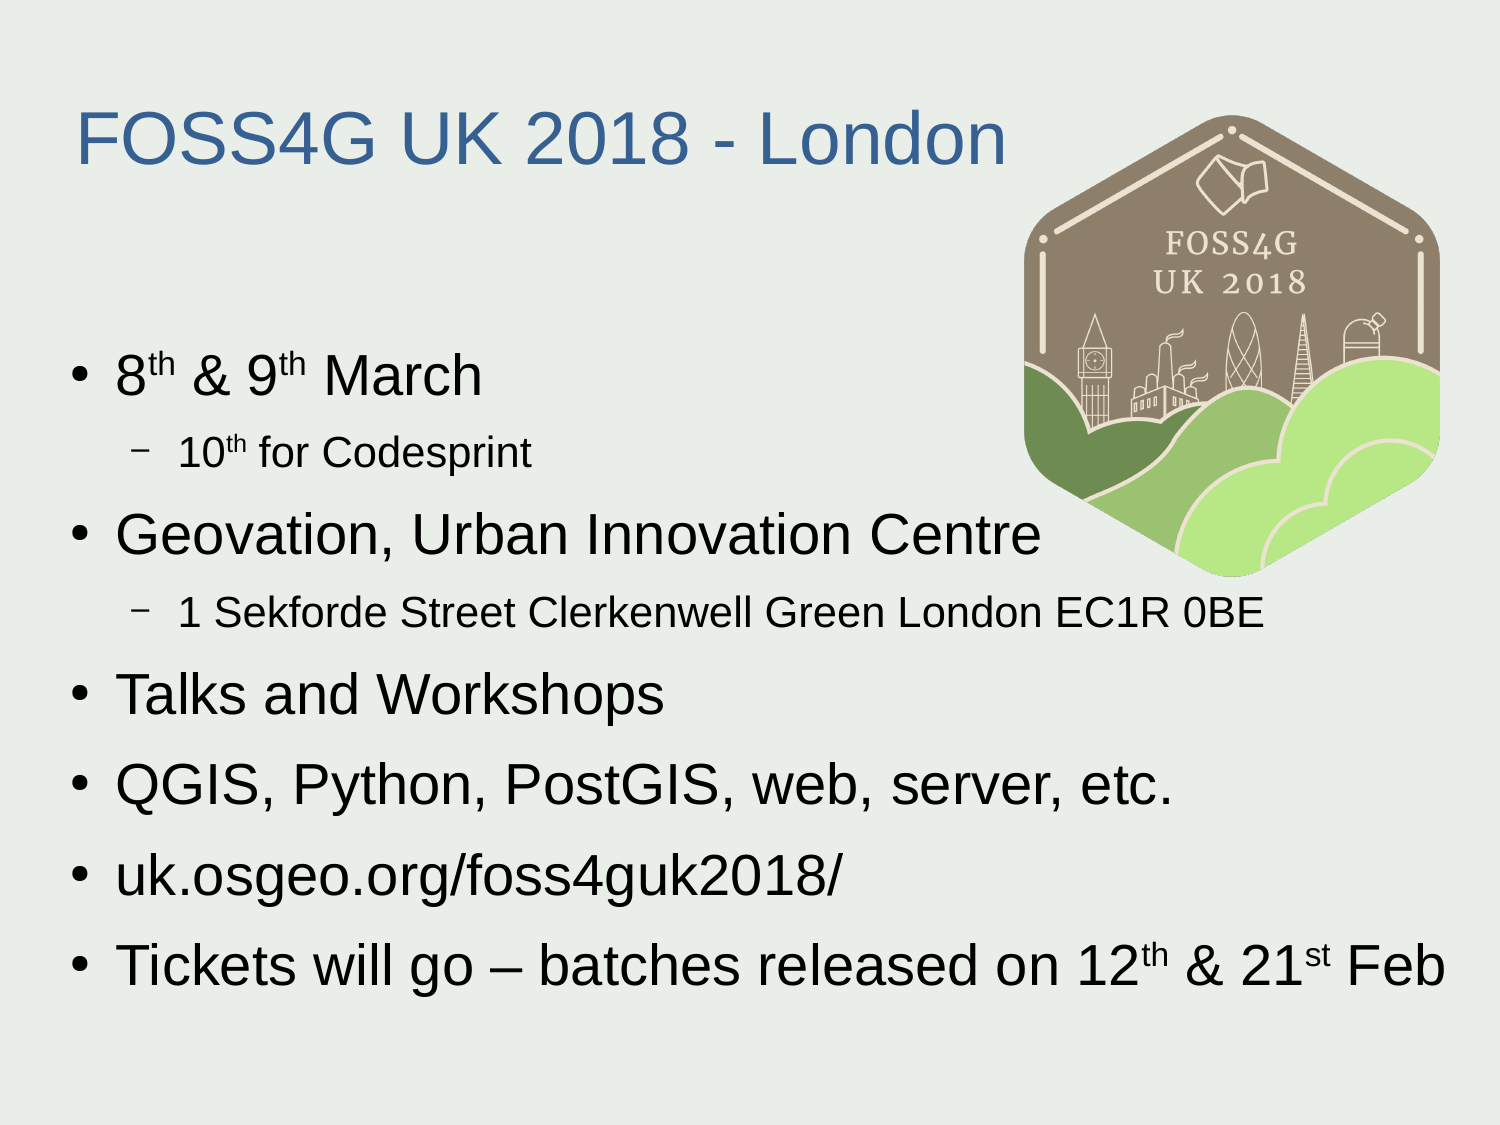

# FOSS4G UK 2018 - London
8th & 9th March
10th for Codesprint
Geovation, Urban Innovation Centre
1 Sekforde Street Clerkenwell Green London EC1R 0BE
Talks and Workshops
QGIS, Python, PostGIS, web, server, etc.
uk.osgeo.org/foss4guk2018/
Tickets will go – batches released on 12th & 21st Feb